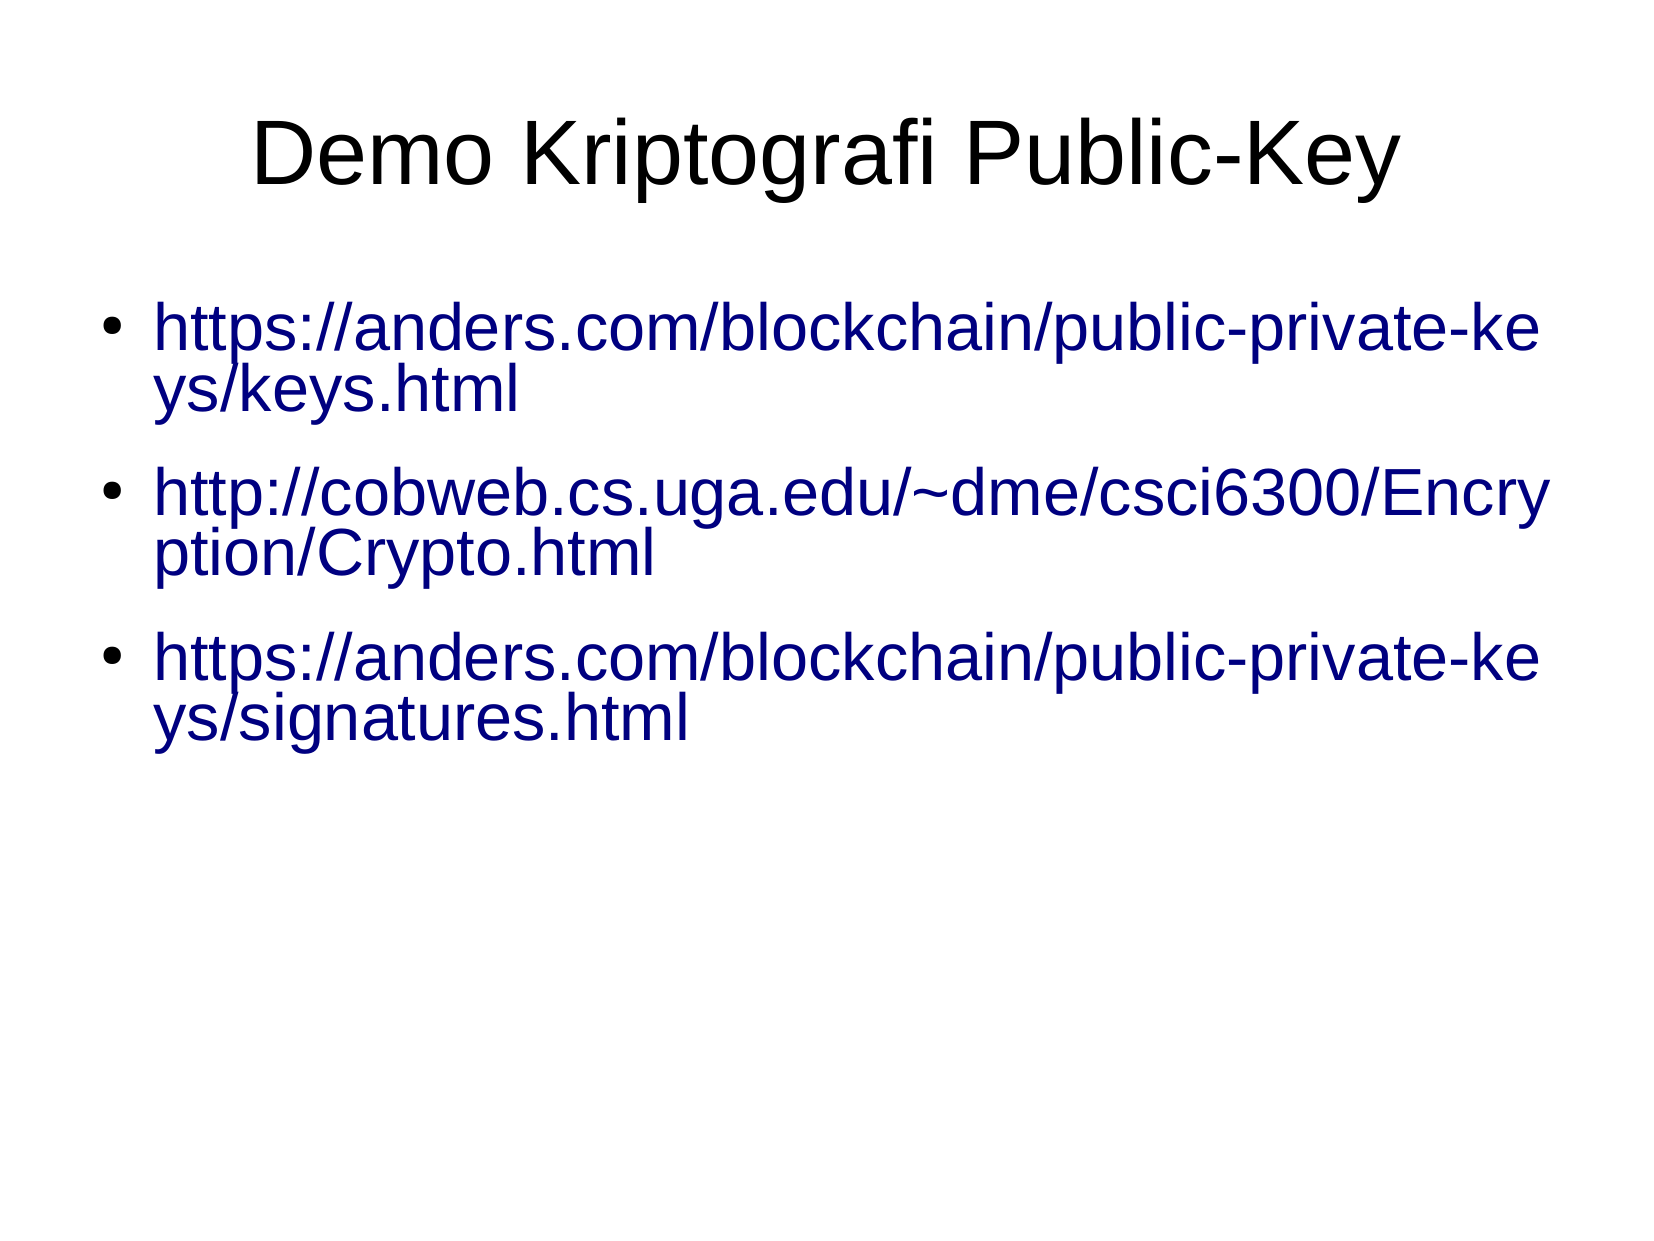

# Demo Kriptografi Public-Key
https://anders.com/blockchain/public-private-keys/keys.html
http://cobweb.cs.uga.edu/~dme/csci6300/Encryption/Crypto.html
https://anders.com/blockchain/public-private-keys/signatures.html